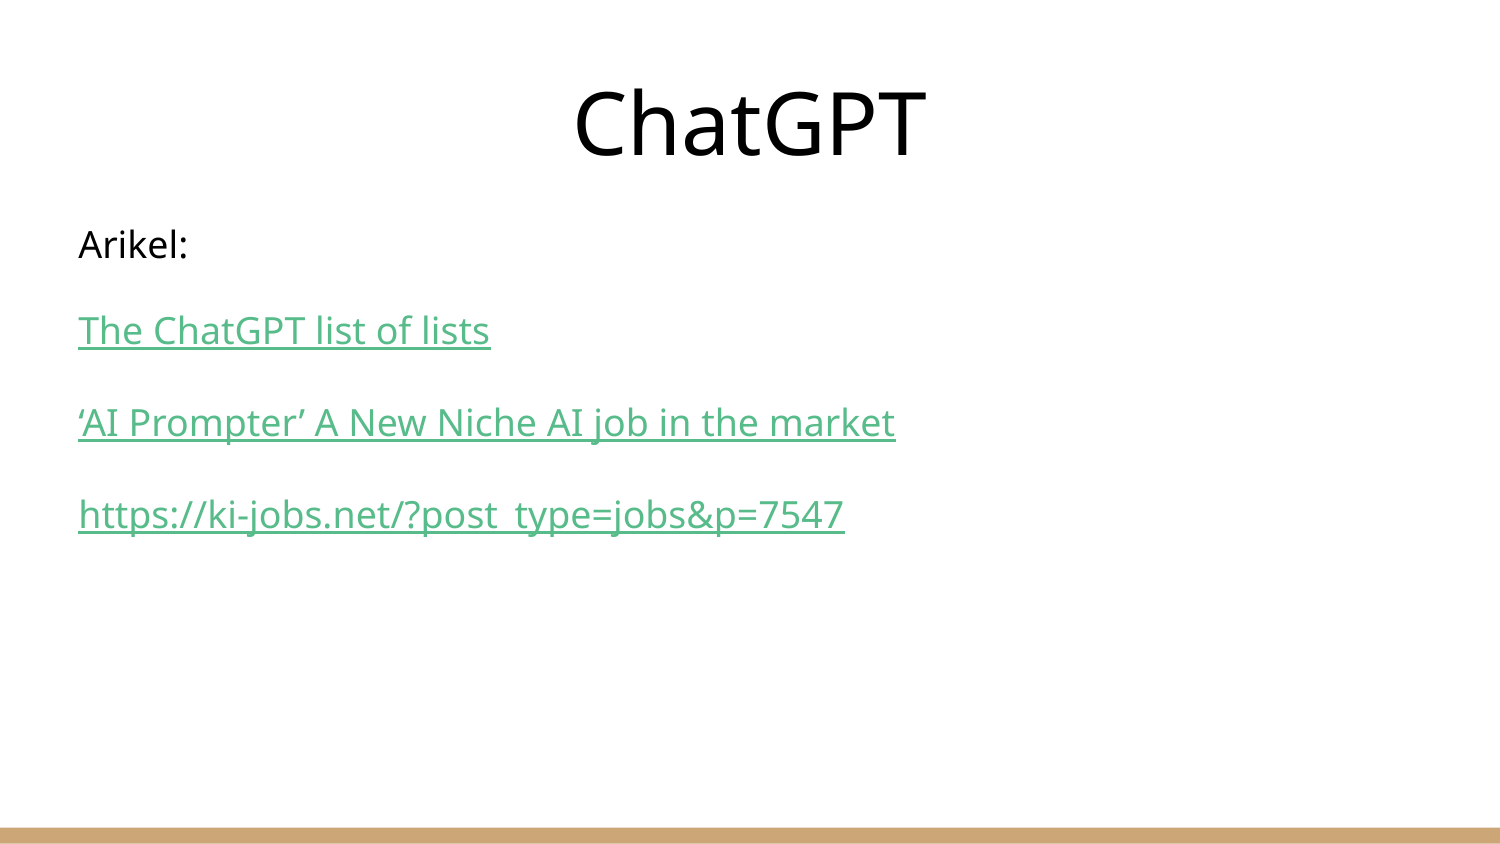

# ChatGPT
Arikel:
The ChatGPT list of lists
‘AI Prompter’ A New Niche AI job in the market
https://ki-jobs.net/?post_type=jobs&p=7547